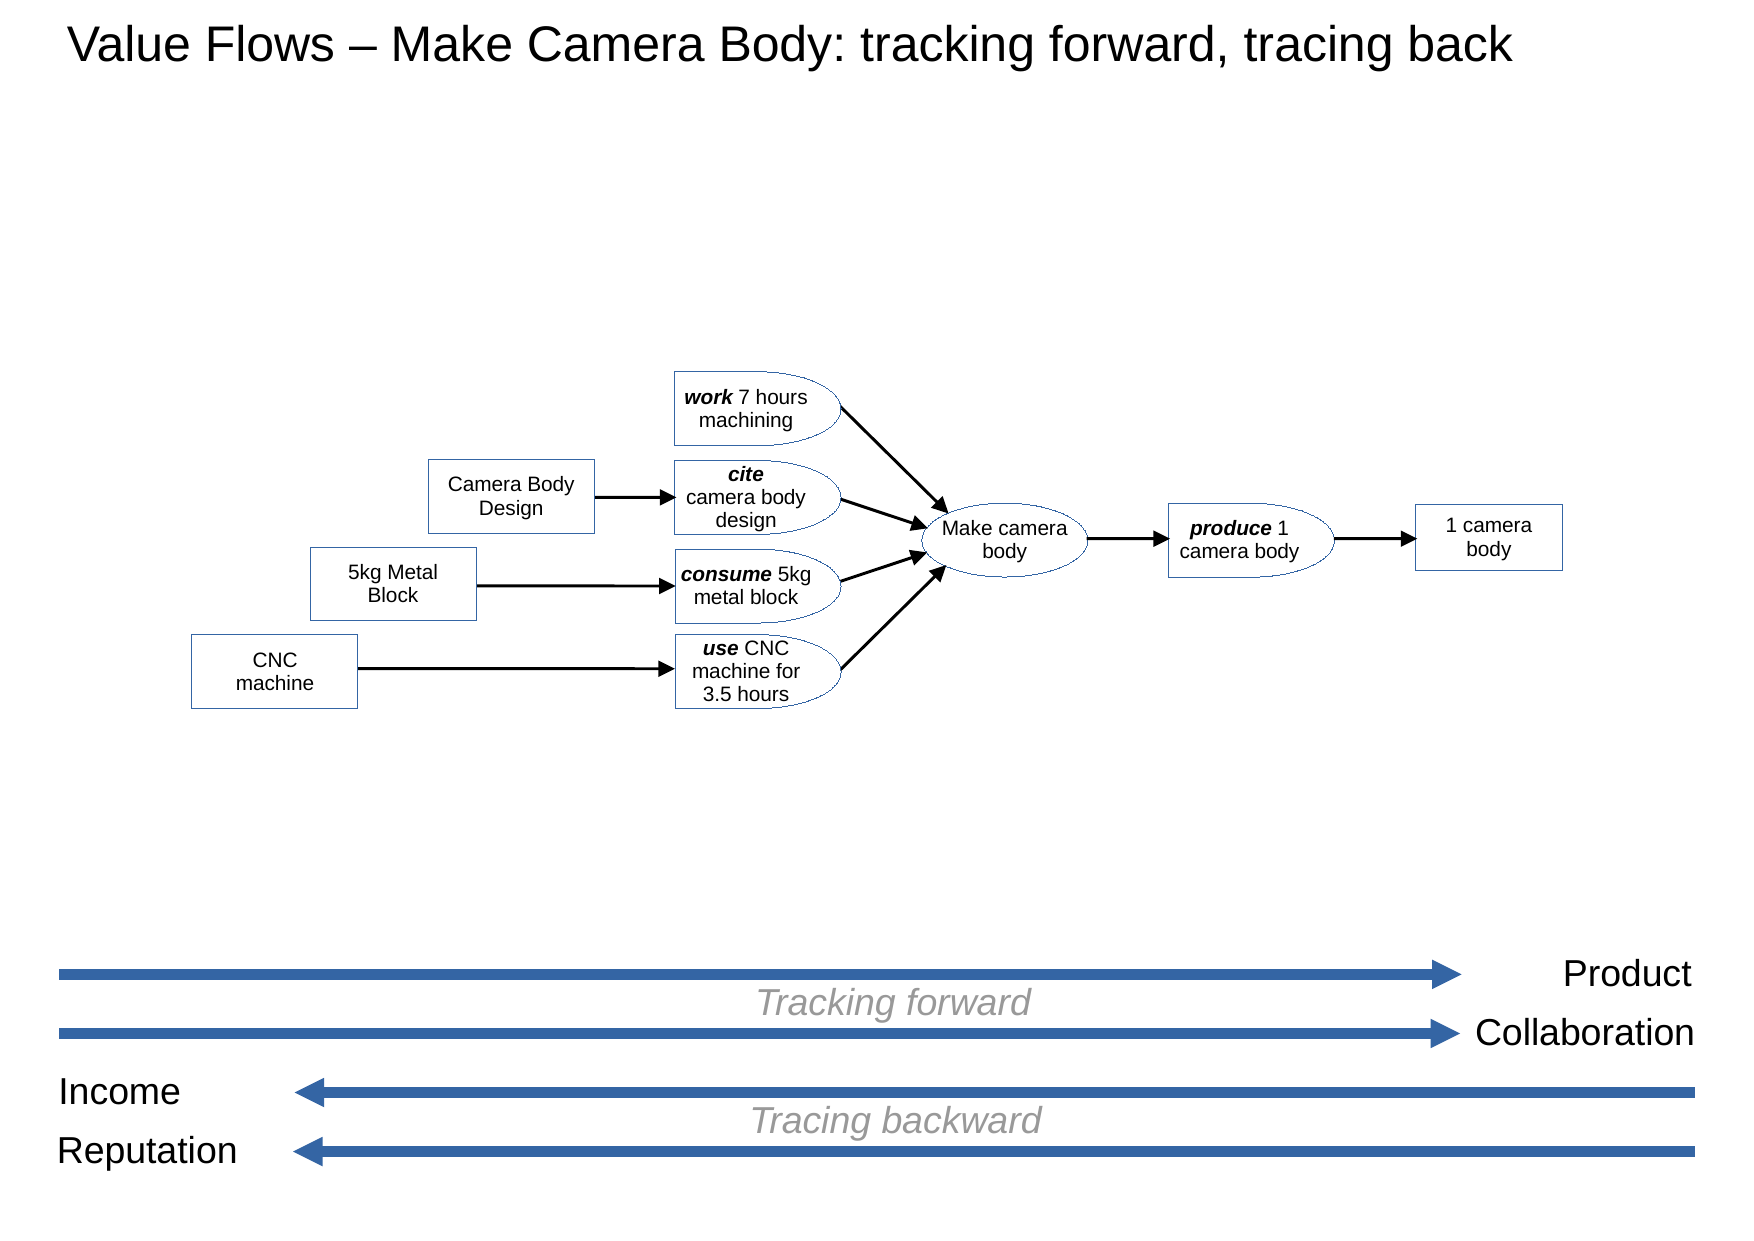

Value Flows – Make Camera Body: tracking forward, tracing back
work 7 hours
machining
cite
camera body
design
consume 5kg
metal block
use CNC
machine for
3.5 hours
Camera Body
Design
5kg Metal
Block
CNC
machine
Make camera
body
produce 1
camera body
1 camera
body
Product
Tracking forward
Collaboration
Income
Tracing backward
Reputation